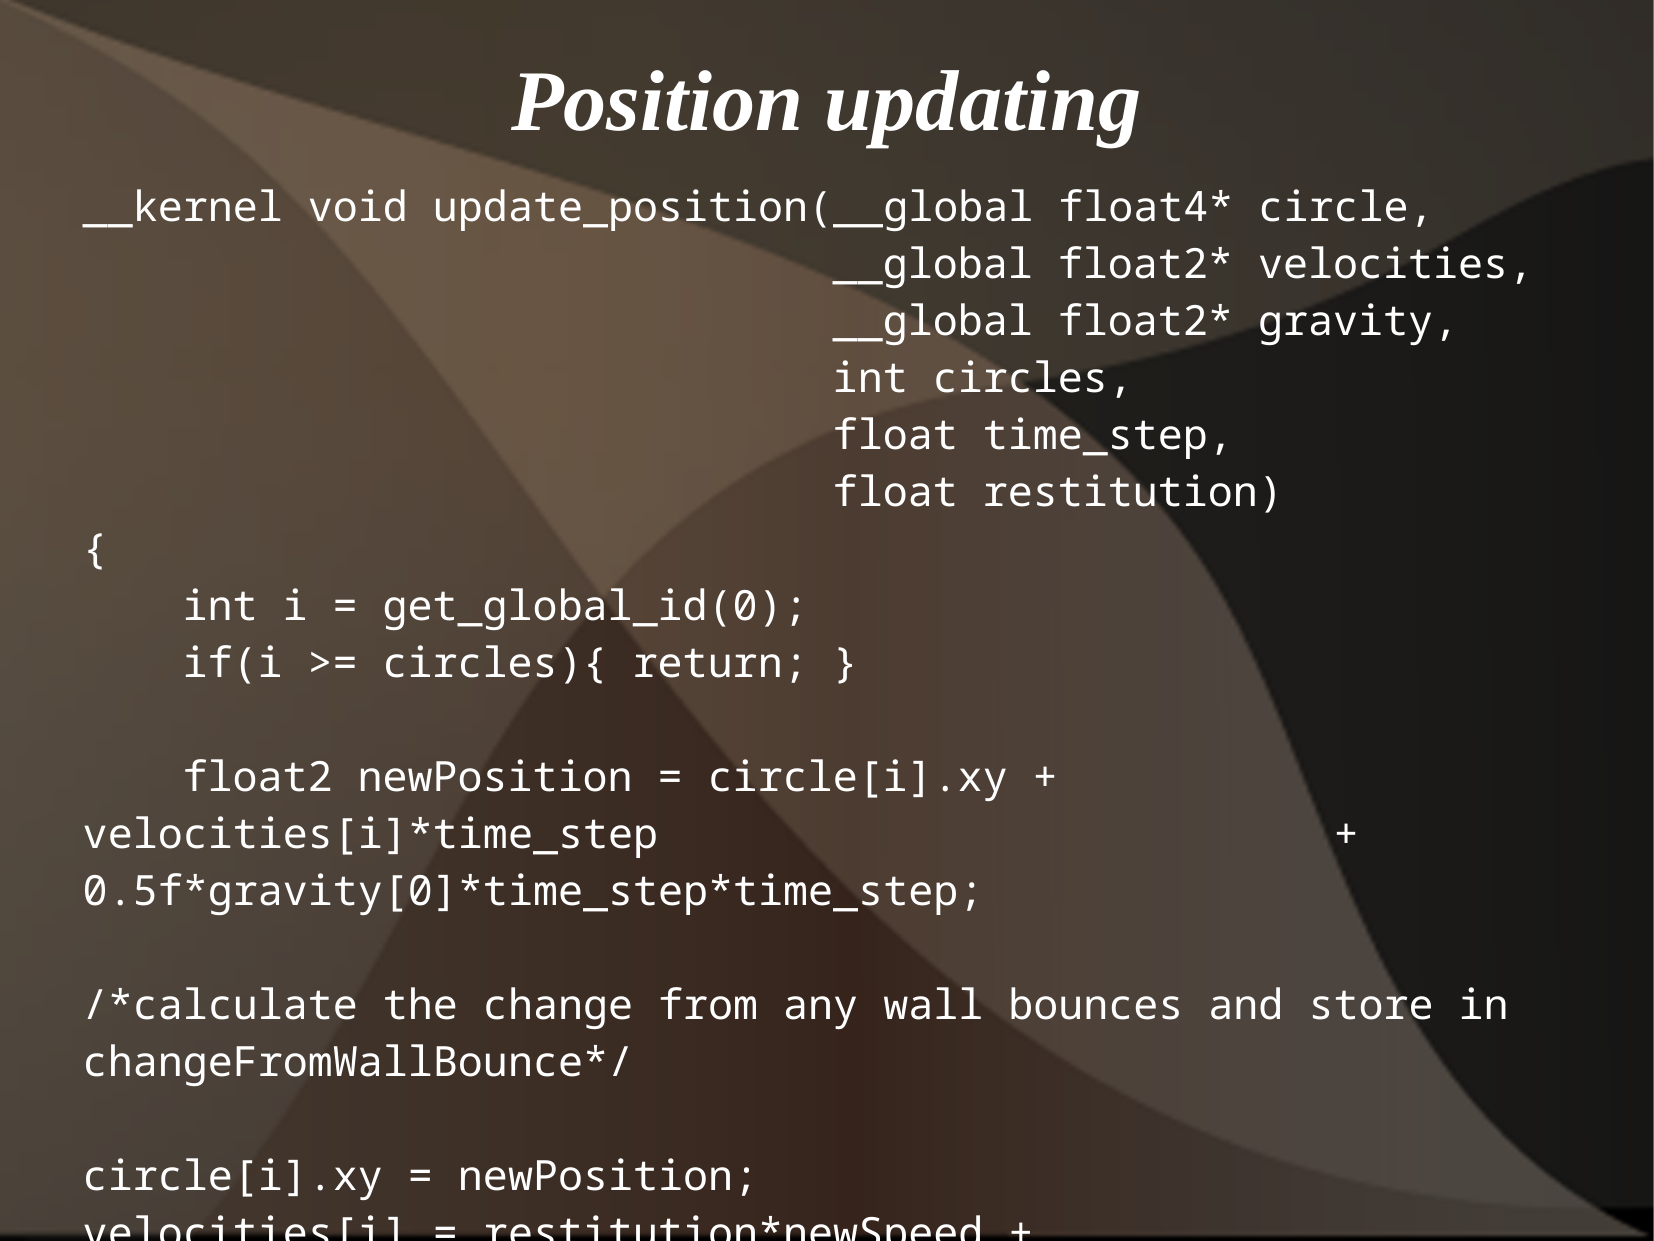

# Position updating
__kernel void update_position(__global float4* circle,
 __global float2* velocities,
 __global float2* gravity,
 int circles,
 float time_step,
 float restitution)
{
 int i = get_global_id(0);
 if(i >= circles){ return; }
 float2 newPosition = circle[i].xy + velocities[i]*time_step + 0.5f*gravity[0]*time_step*time_step;
/*calculate the change from any wall bounces and store in changeFromWallBounce*/
circle[i].xy = newPosition;
velocities[i] = restitution*newSpeed + changeFromWallBounce;